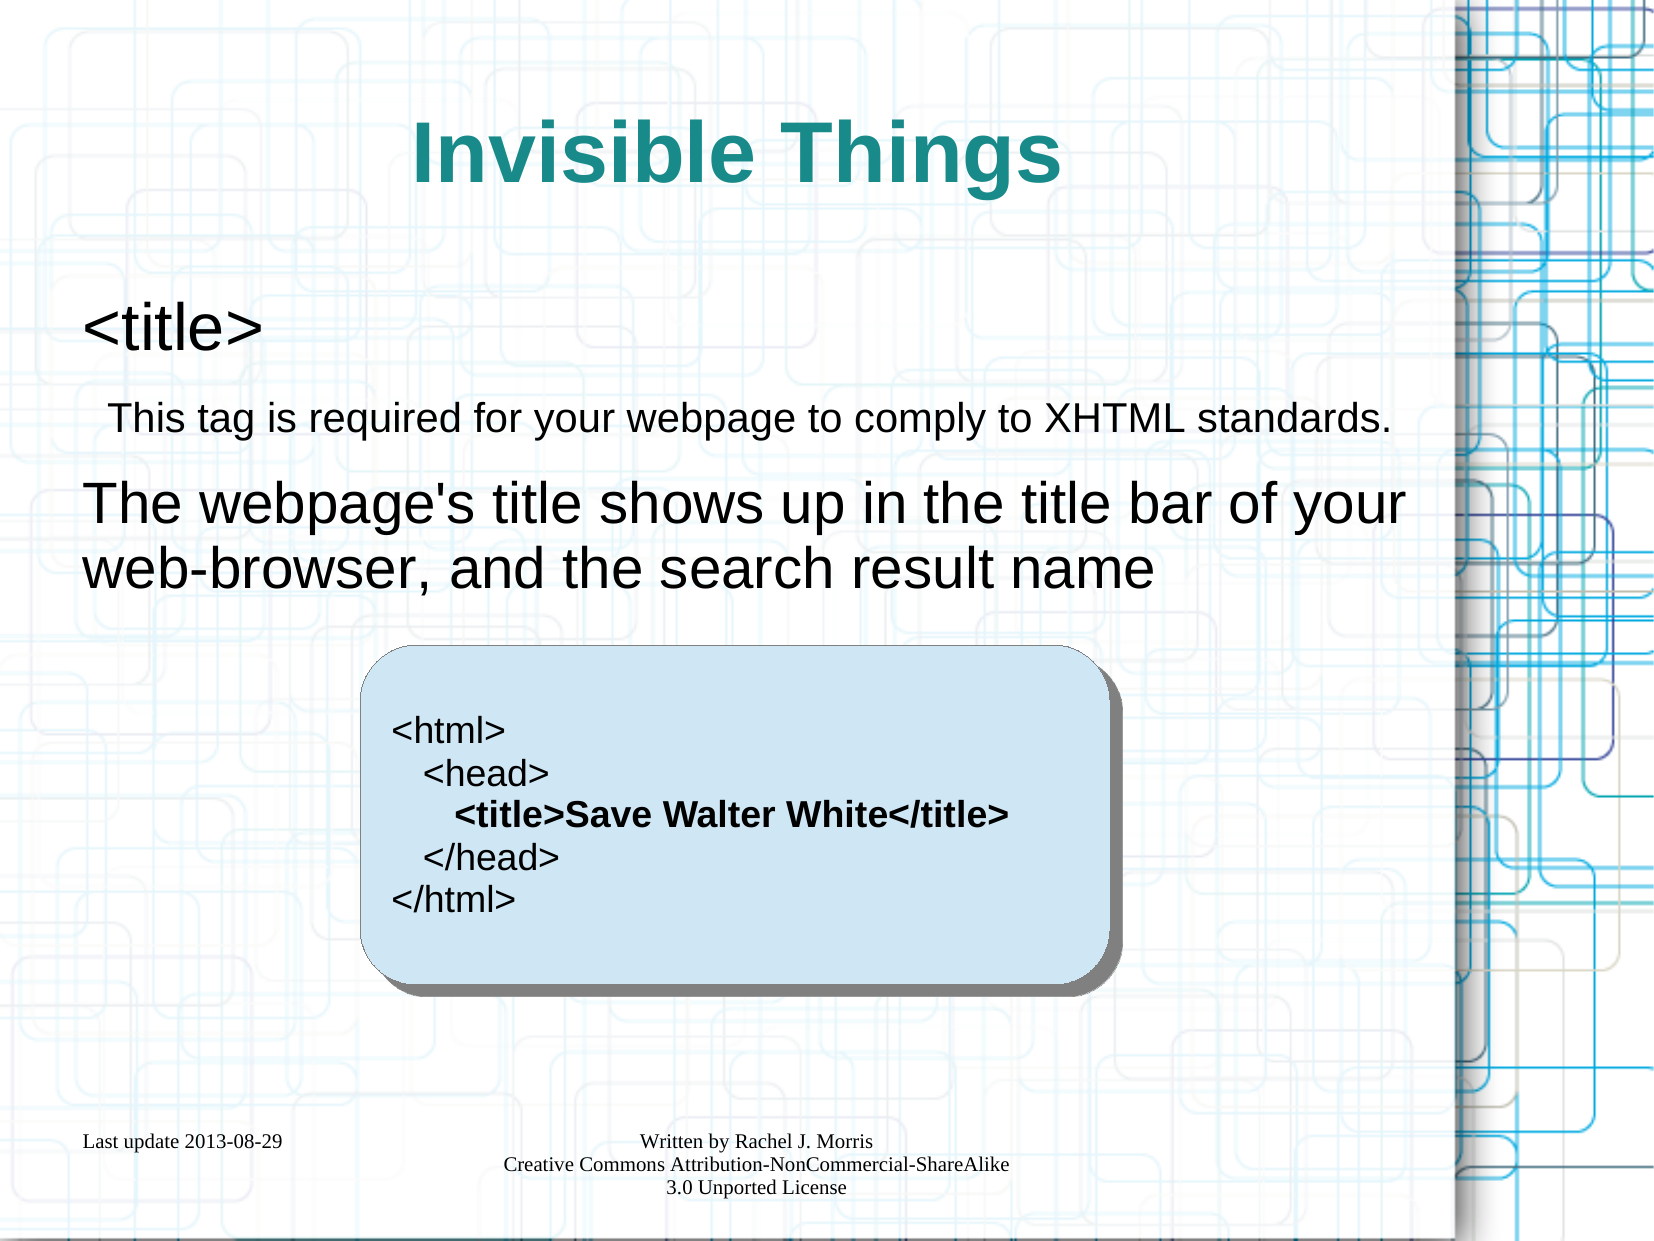

# Invisible Things
<title>
This tag is required for your webpage to comply to XHTML standards.
The webpage's title shows up in the title bar of your web-browser, and the search result name
<html>
 <head>
 <title>Save Walter White</title>
 </head>
</html>